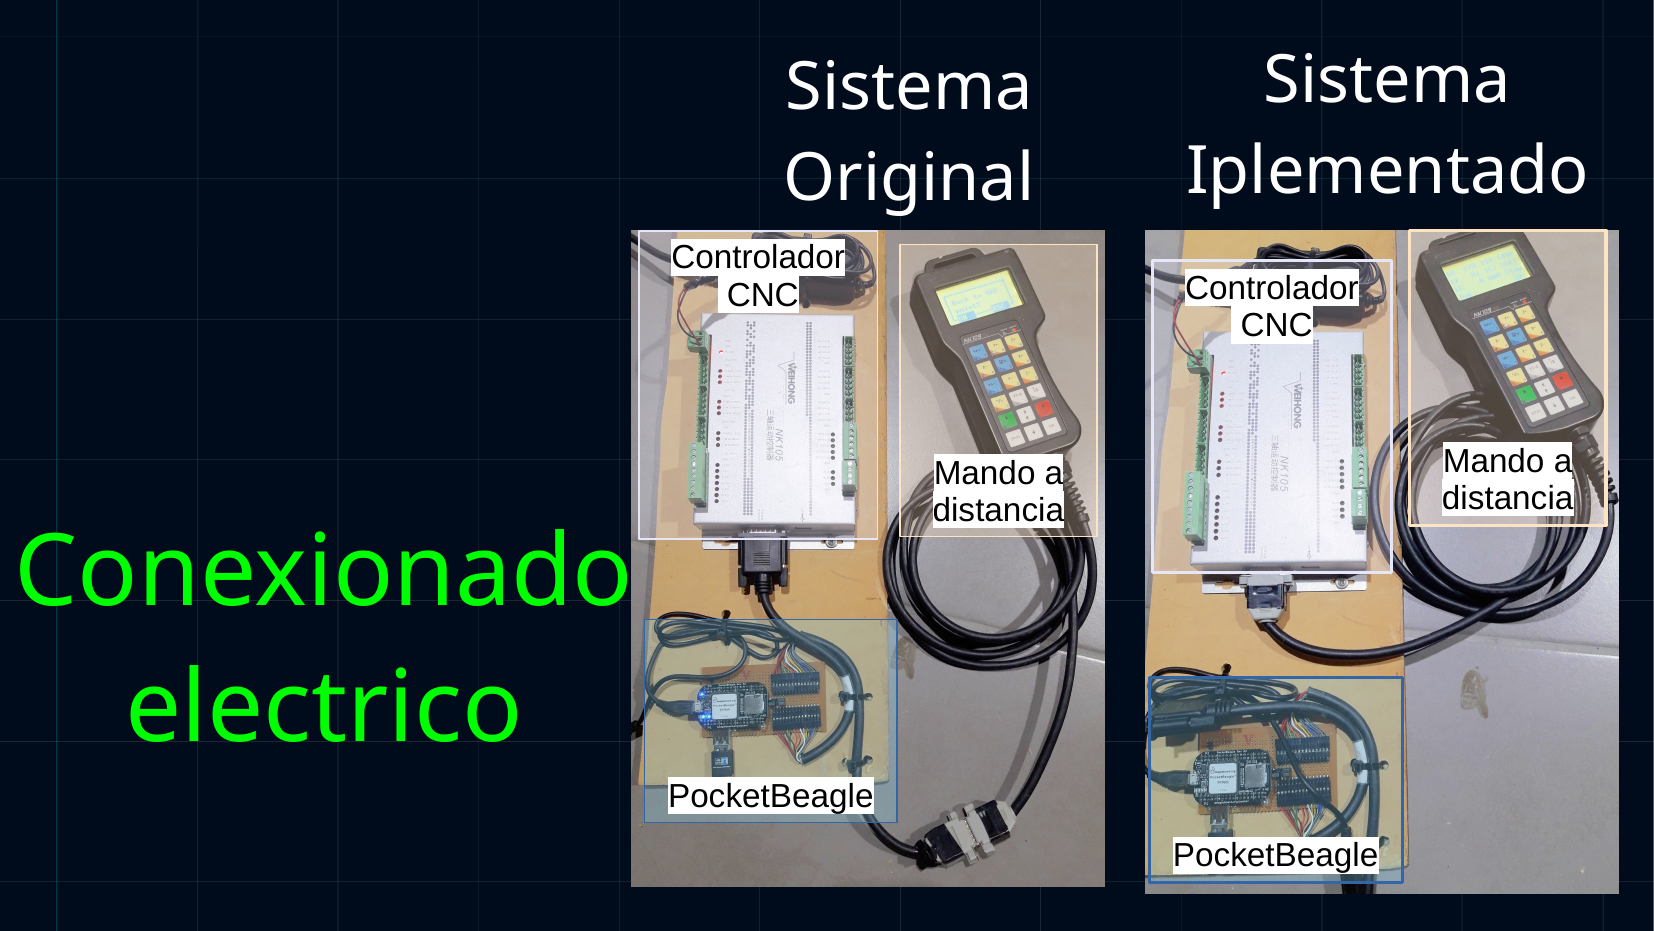

Sistema Iplementado
Sistema Original
Controlador
 CNC
Mando a
distancia
PocketBeagle
Mando a
distancia
Controlador
 CNC
PocketBeagle
Conexionado
electrico